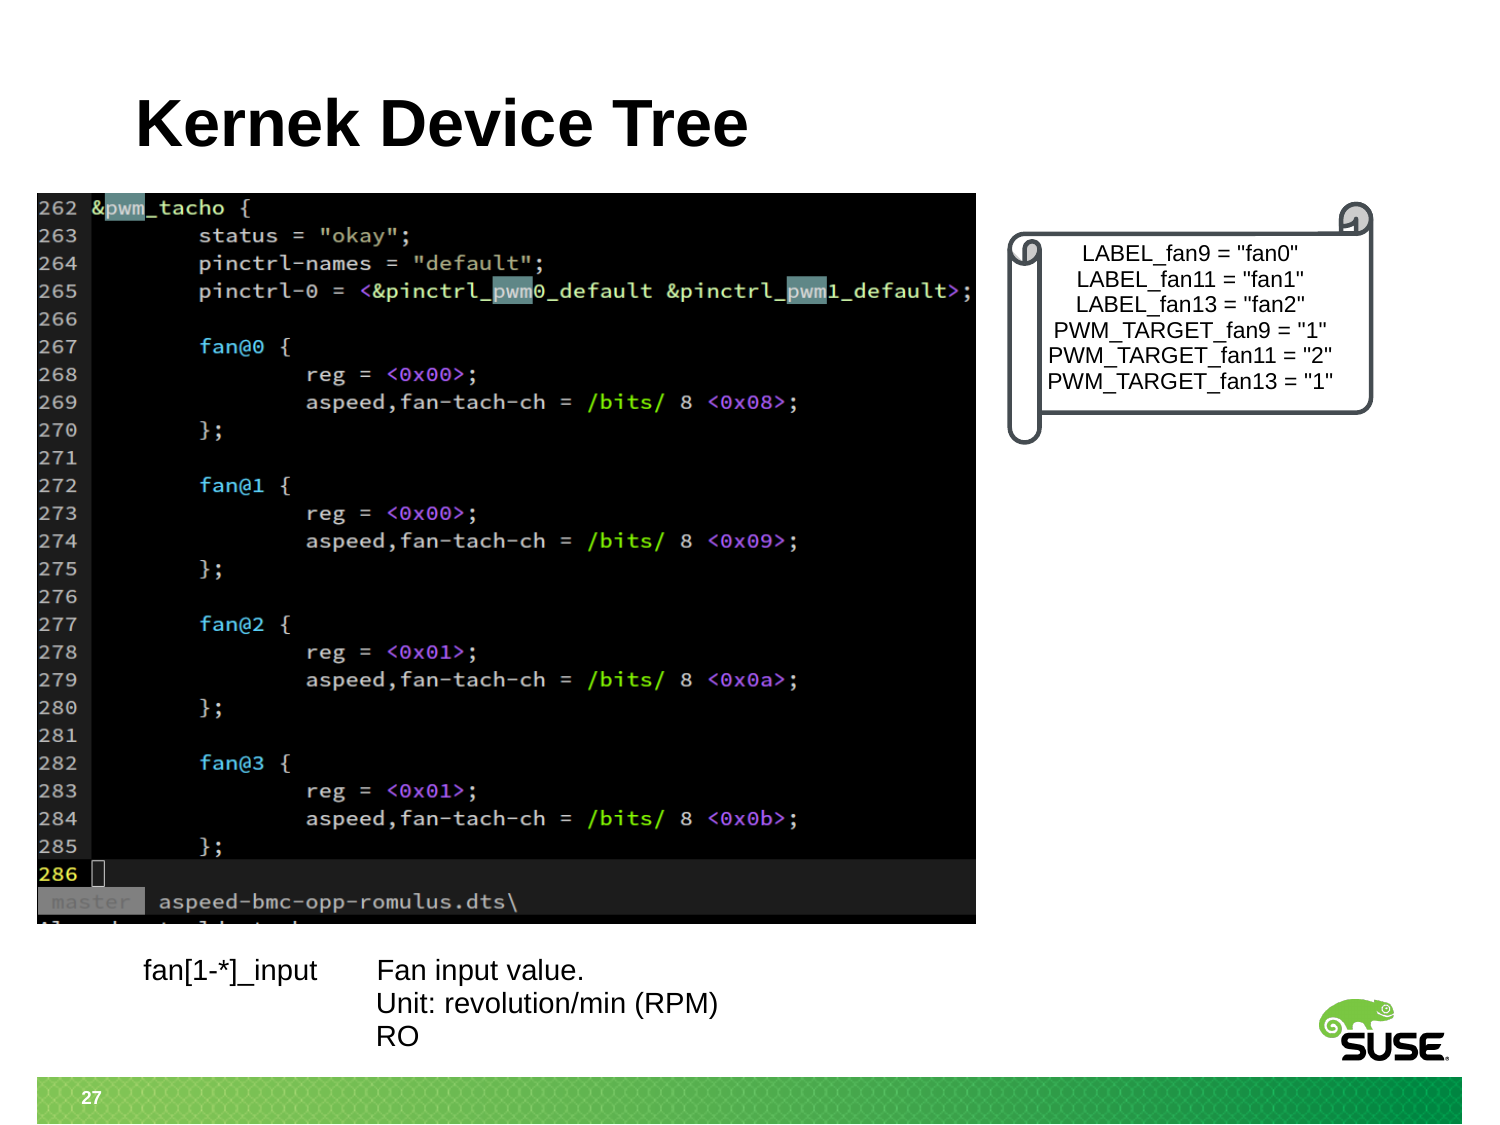

# Kernek Device Tree
LABEL_fan9 = "fan0"
LABEL_fan11 = "fan1"
LABEL_fan13 = "fan2"
PWM_TARGET_fan9 = "1"
PWM_TARGET_fan11 = "2"
PWM_TARGET_fan13 = "1"
fan[1-*]_input	 Fan input value.
		 Unit: revolution/min (RPM)
		 RO